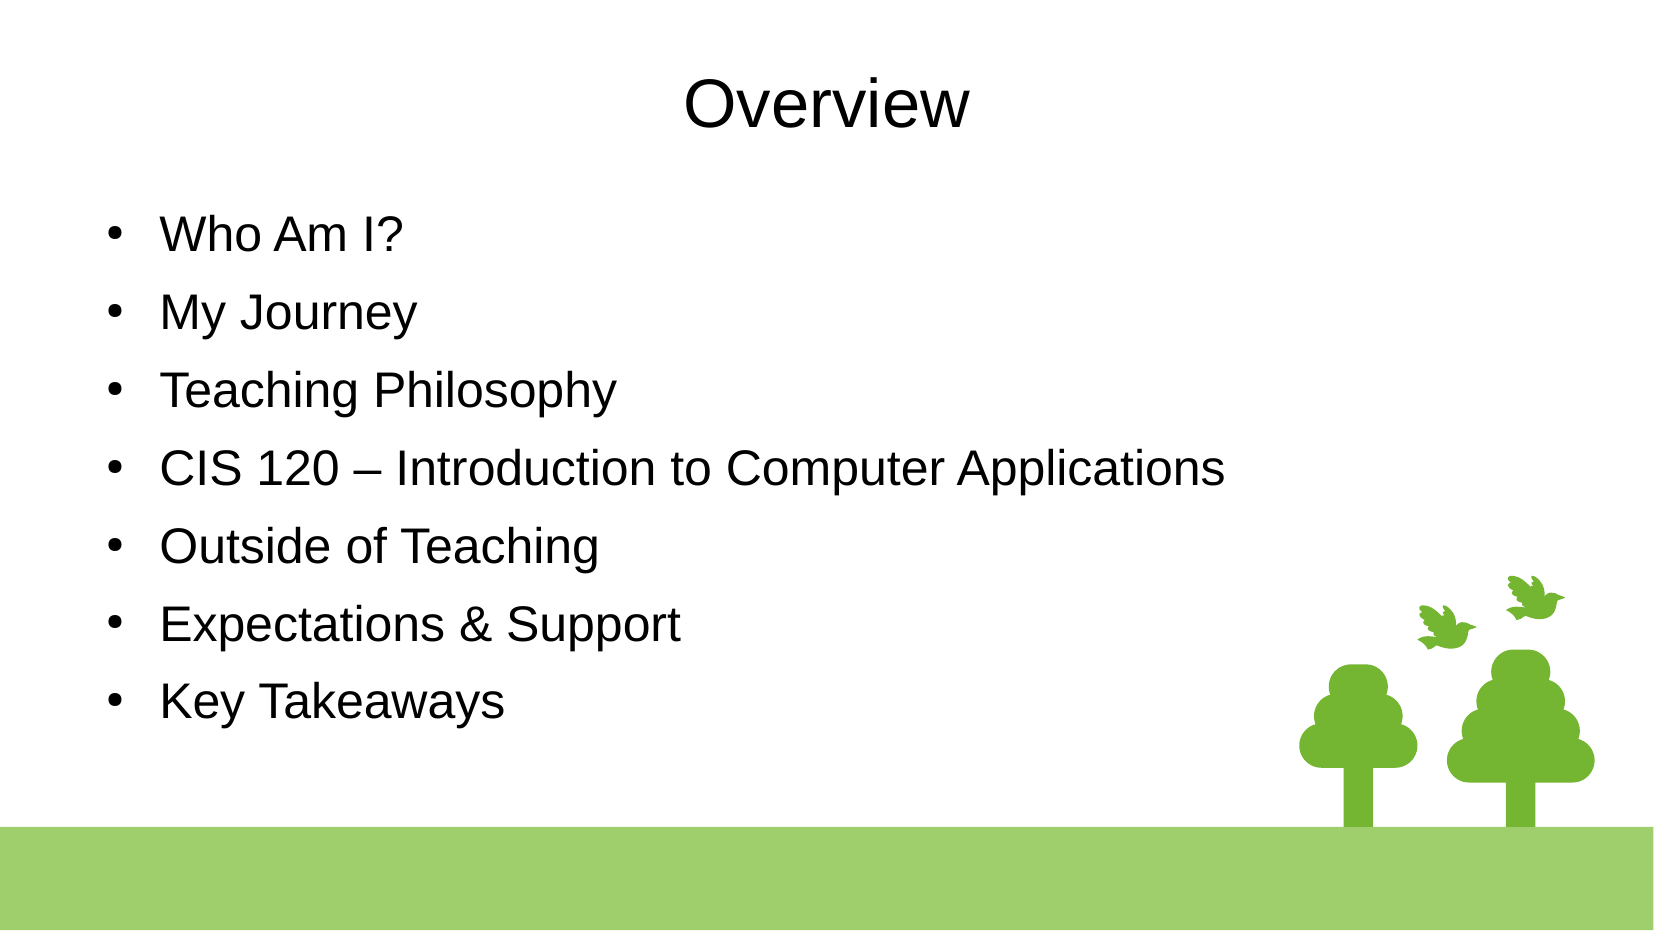

# Overview
Who Am I?
My Journey
Teaching Philosophy
CIS 120 – Introduction to Computer Applications
Outside of Teaching
Expectations & Support
Key Takeaways